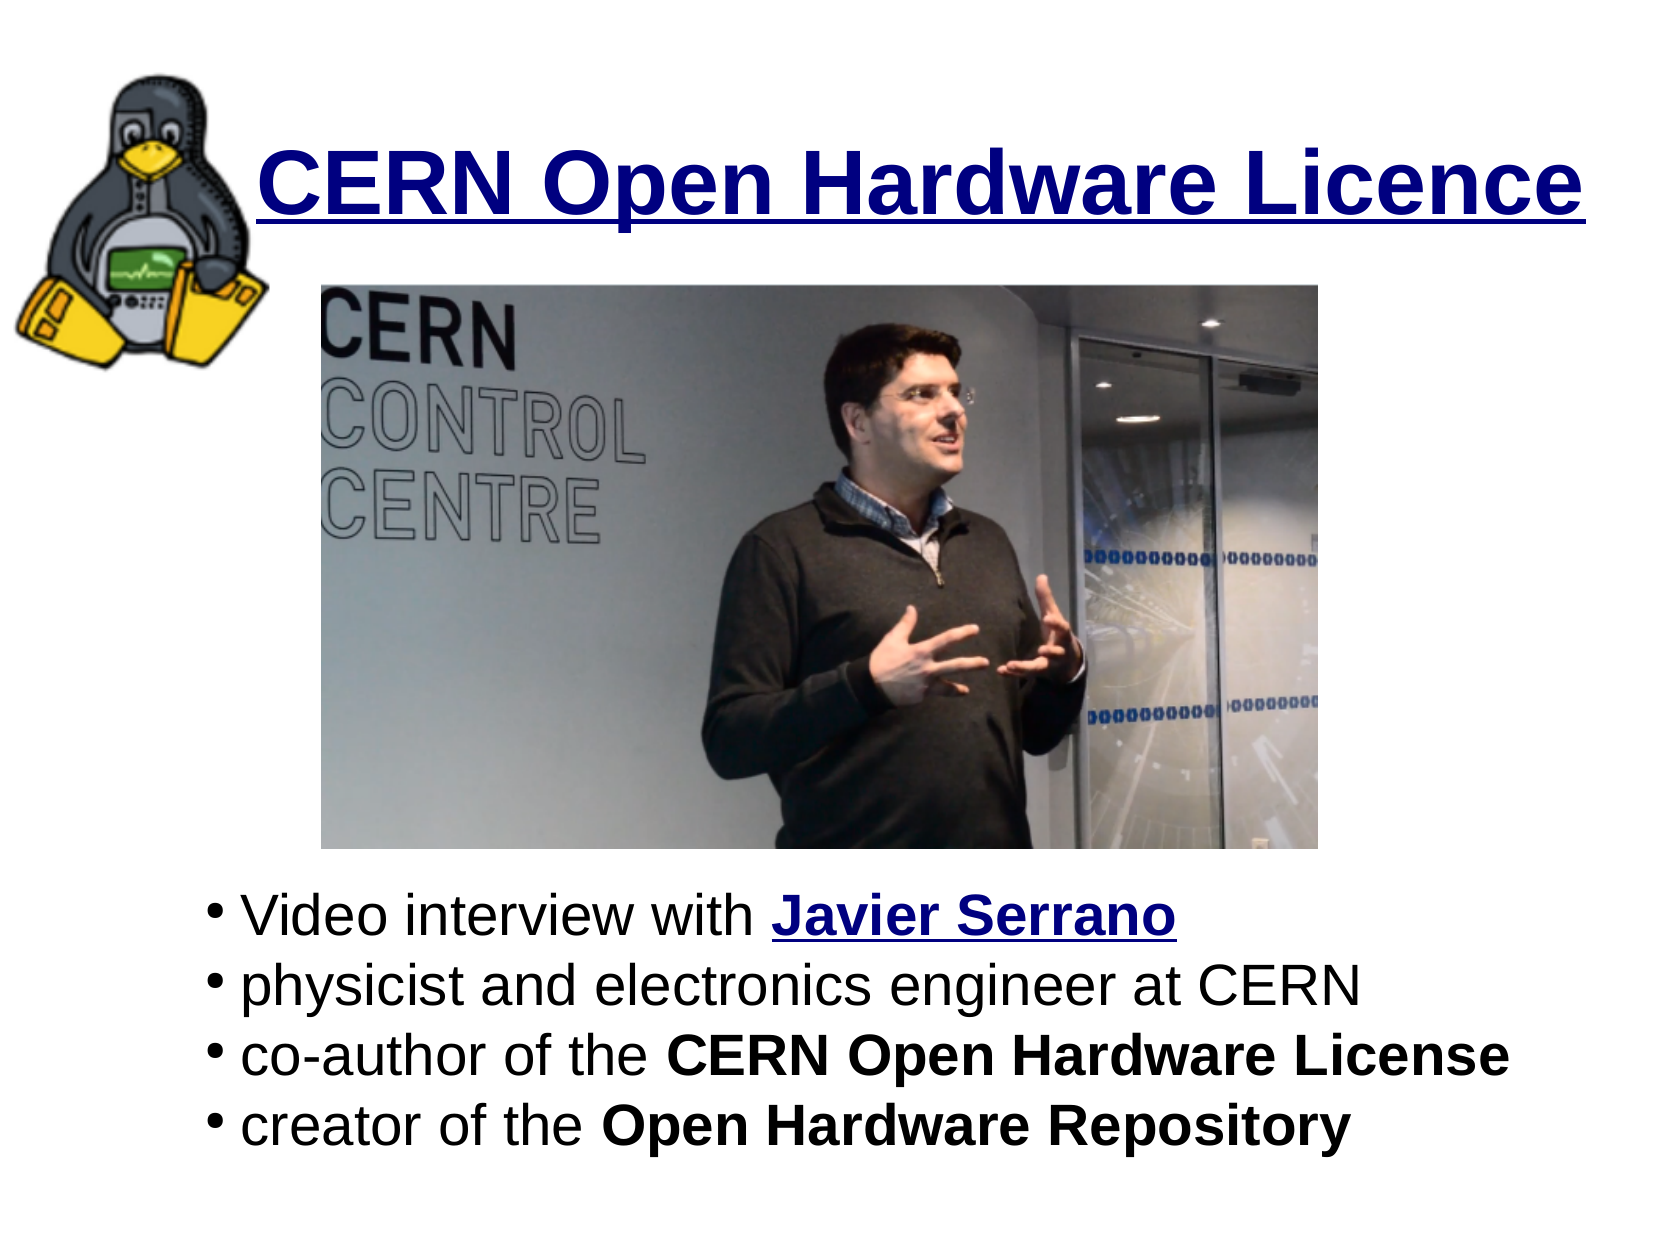

# CERN Open Hardware Licence
Video interview with Javier Serrano
physicist and electronics engineer at CERN
co-author of the CERN Open Hardware License
creator of the Open Hardware Repository